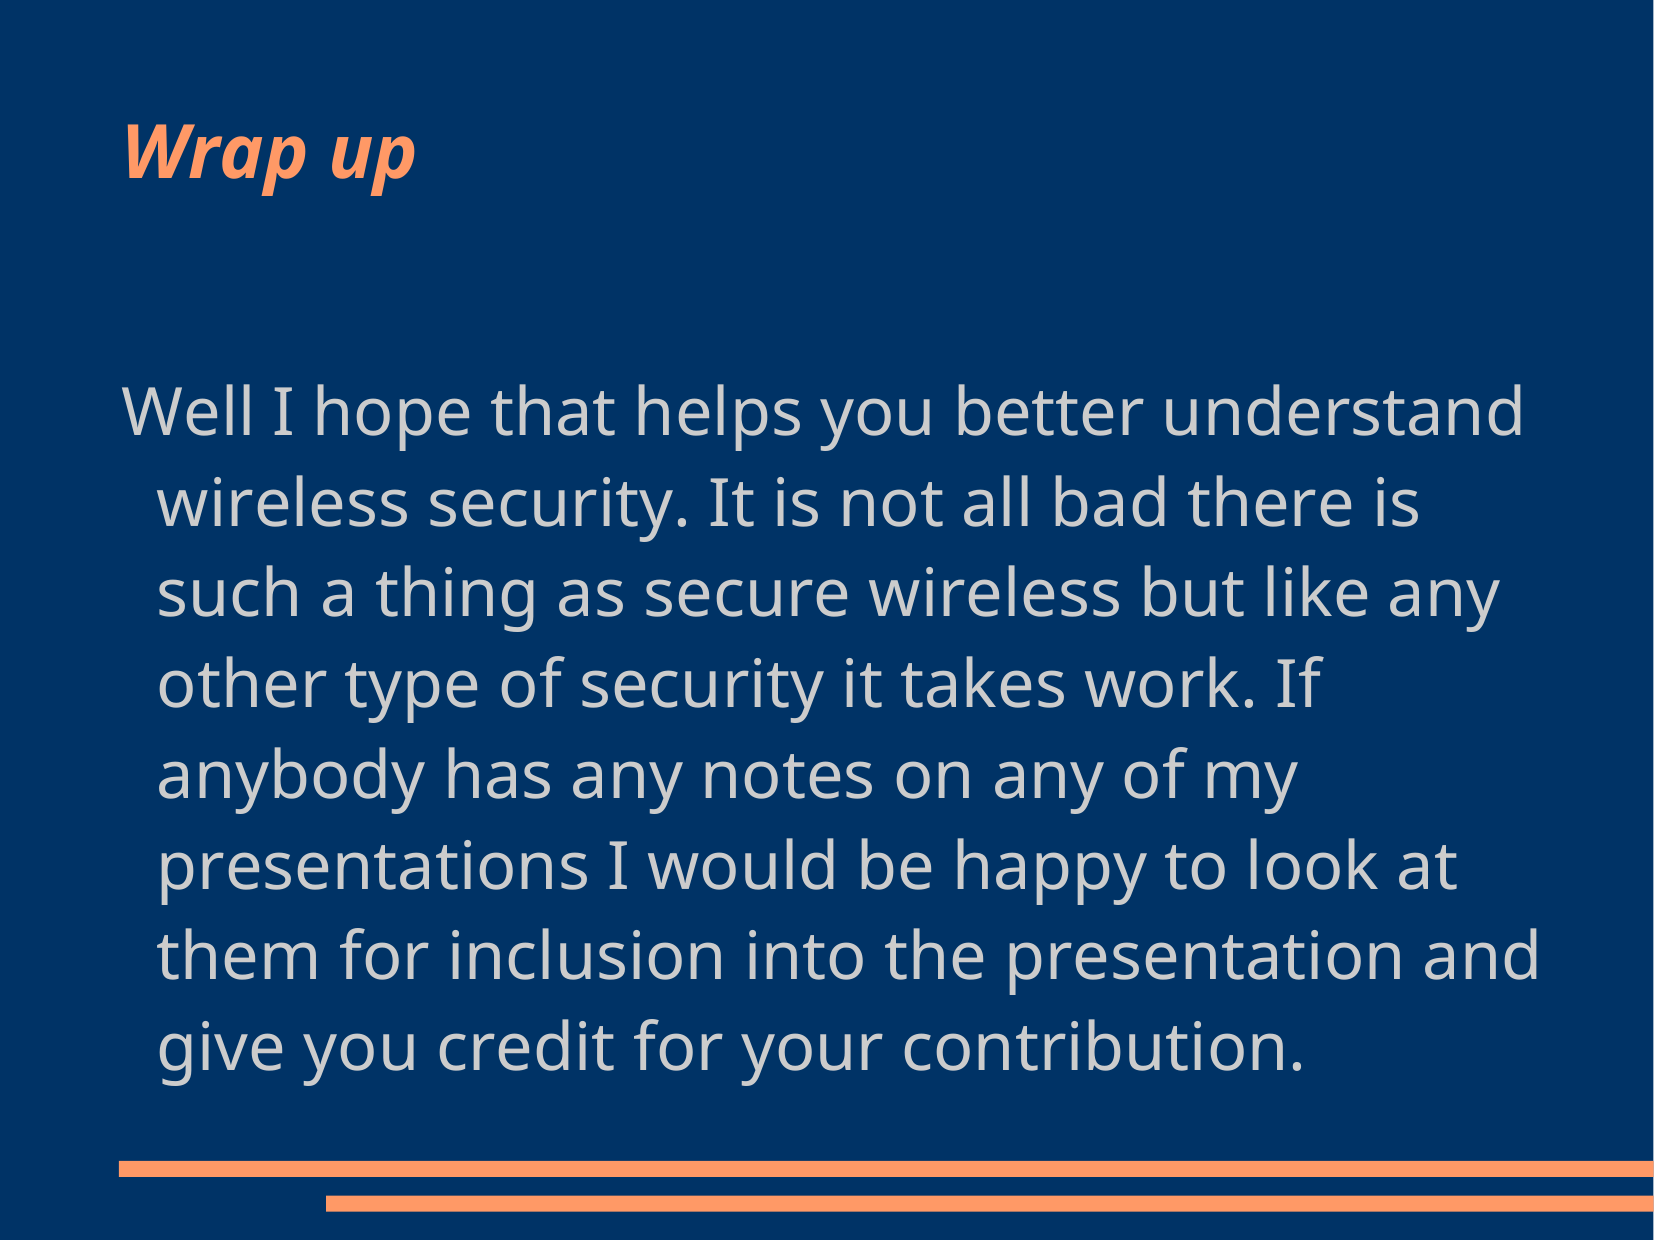

# Wrap up
Well I hope that helps you better understand wireless security. It is not all bad there is such a thing as secure wireless but like any other type of security it takes work. If anybody has any notes on any of my presentations I would be happy to look at them for inclusion into the presentation and give you credit for your contribution.